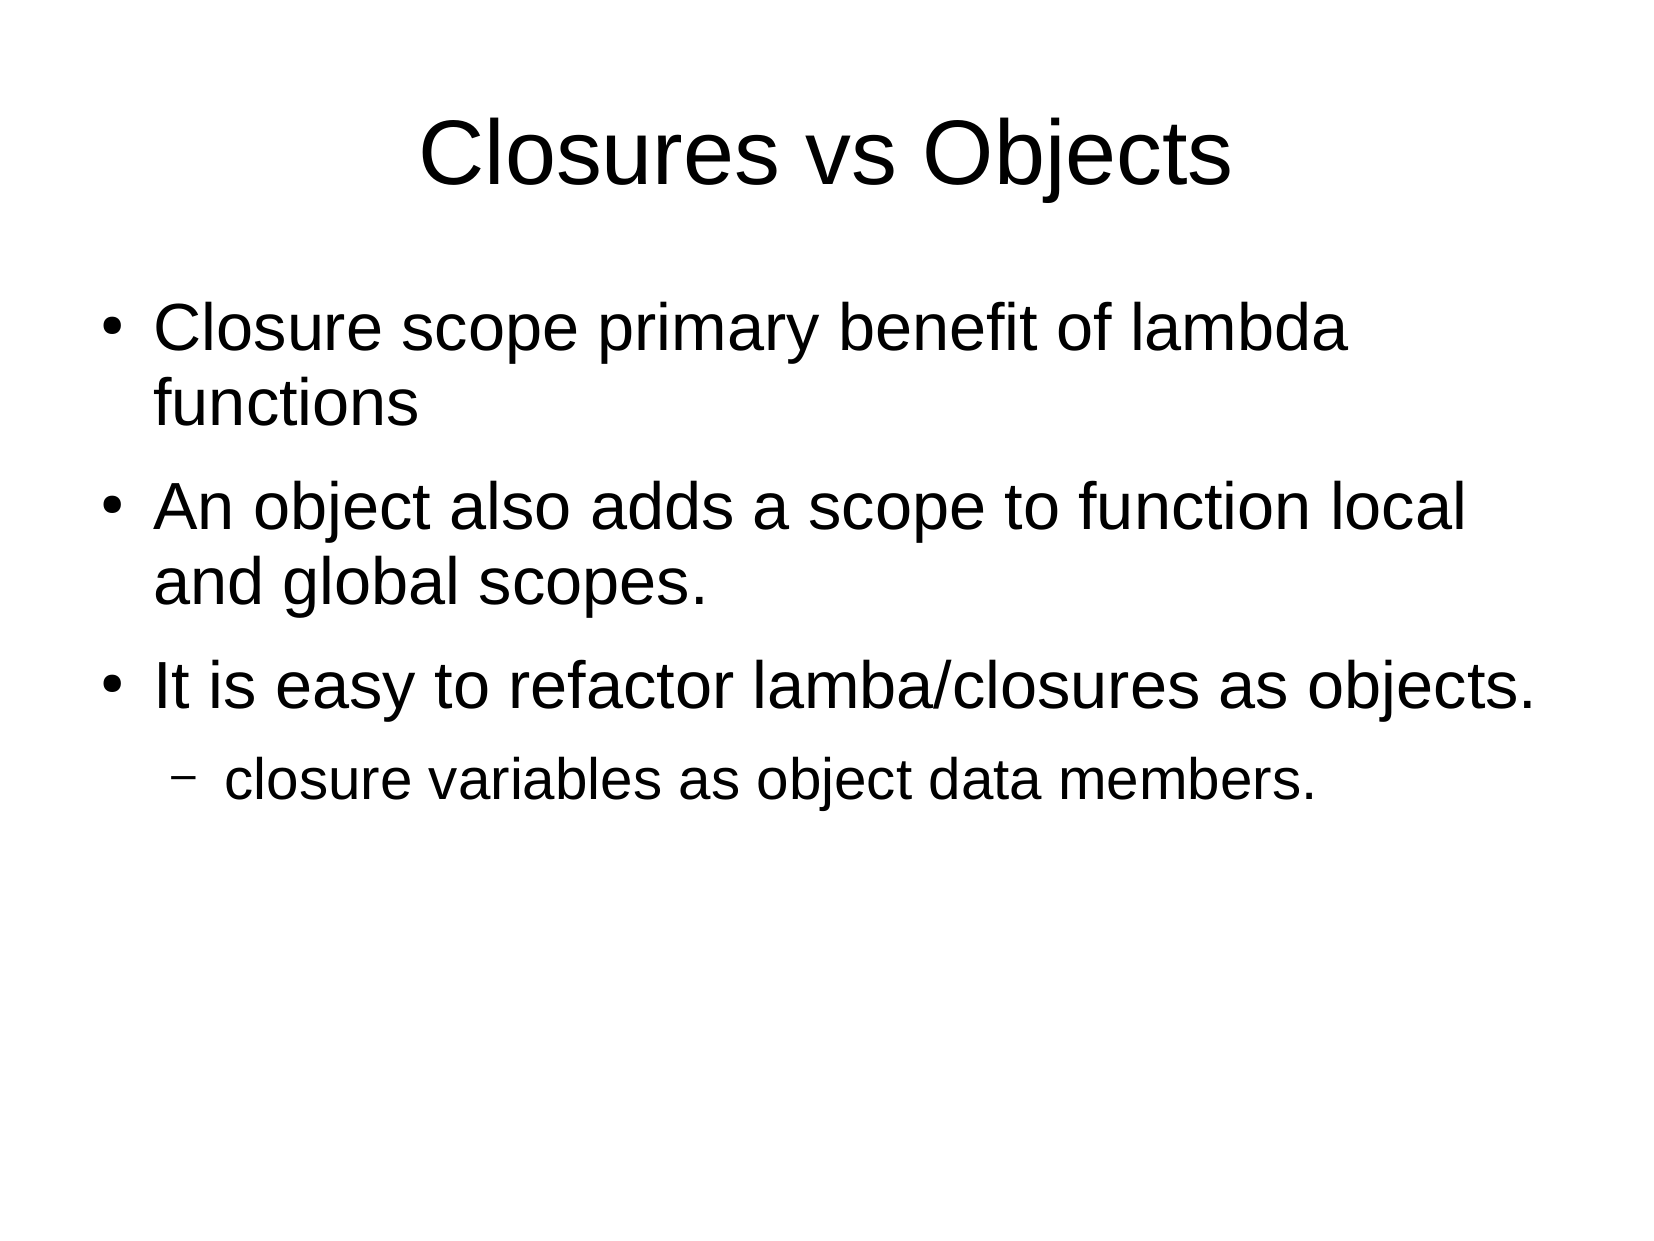

# Closures vs Objects
Closure scope primary benefit of lambda functions
An object also adds a scope to function local and global scopes.
It is easy to refactor lamba/closures as objects.
closure variables as object data members.